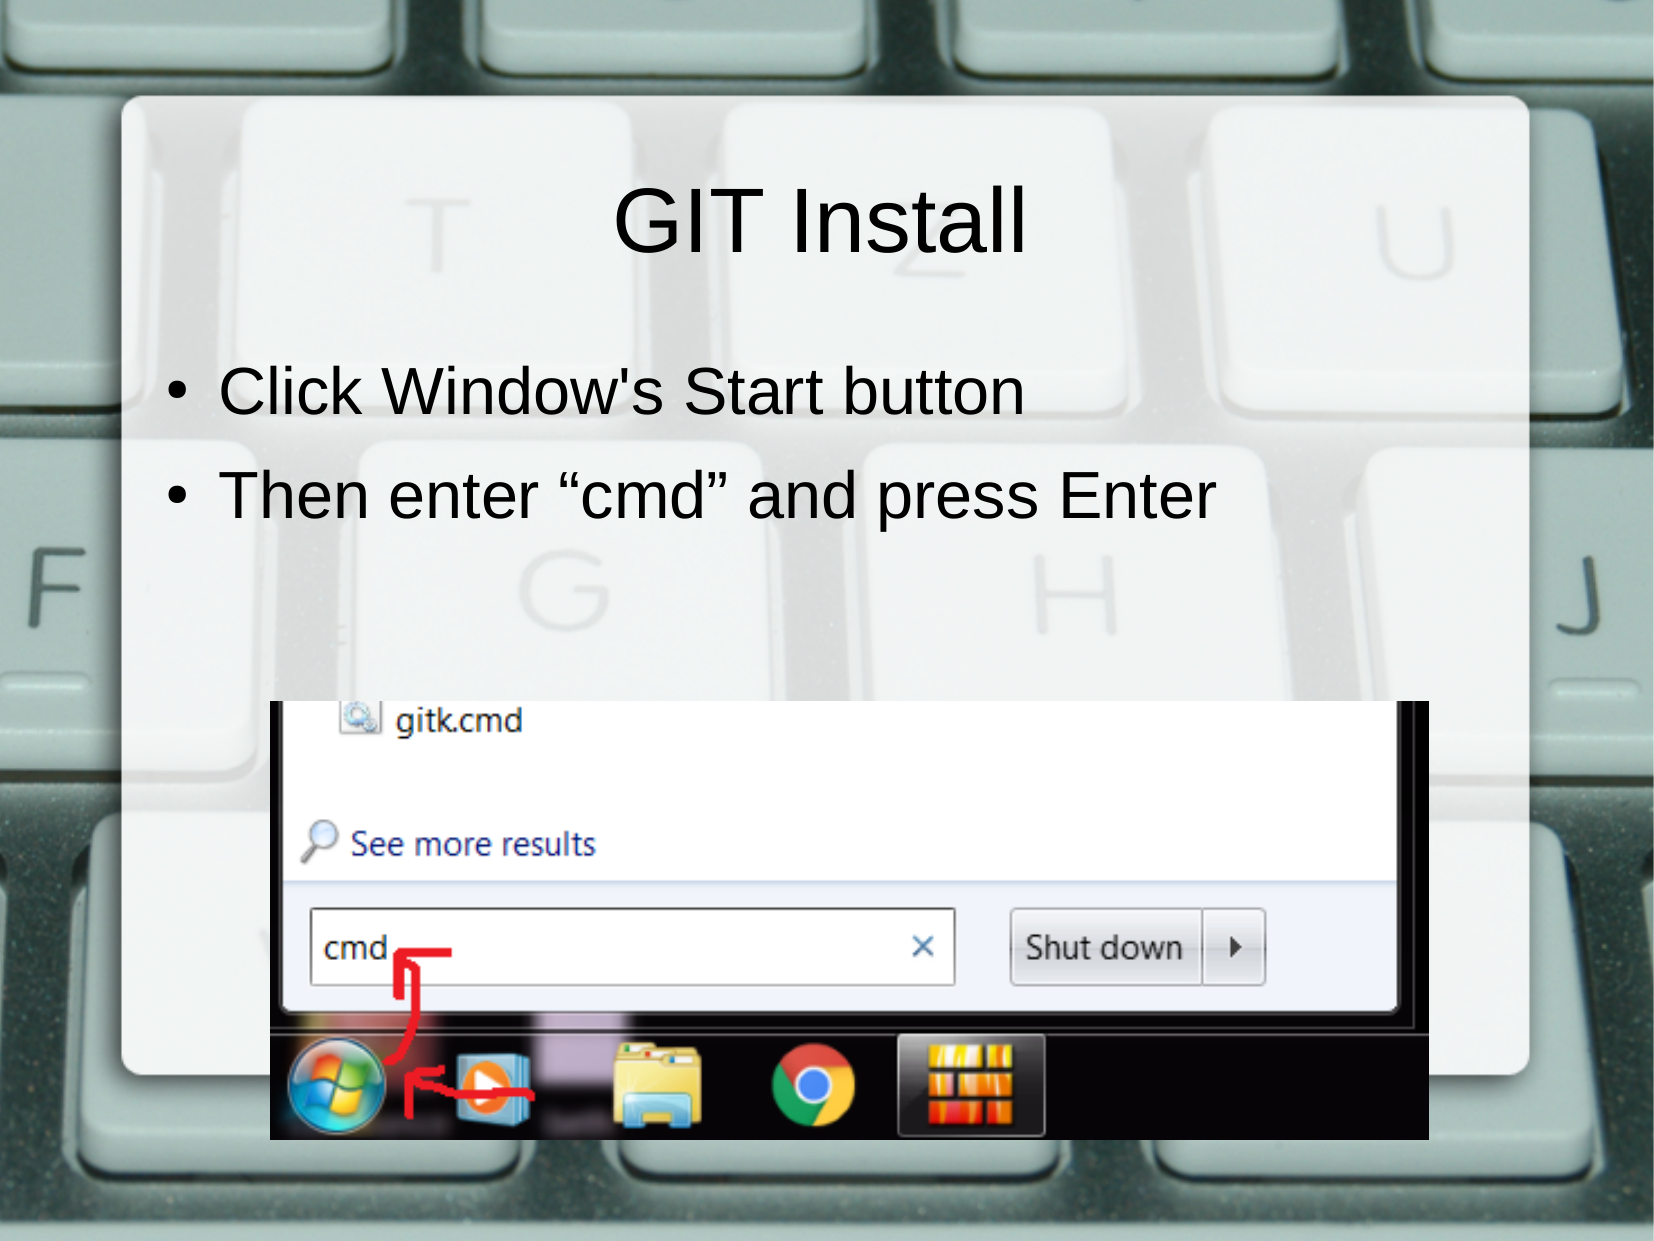

# GIT Install
Click Window's Start button
Then enter “cmd” and press Enter